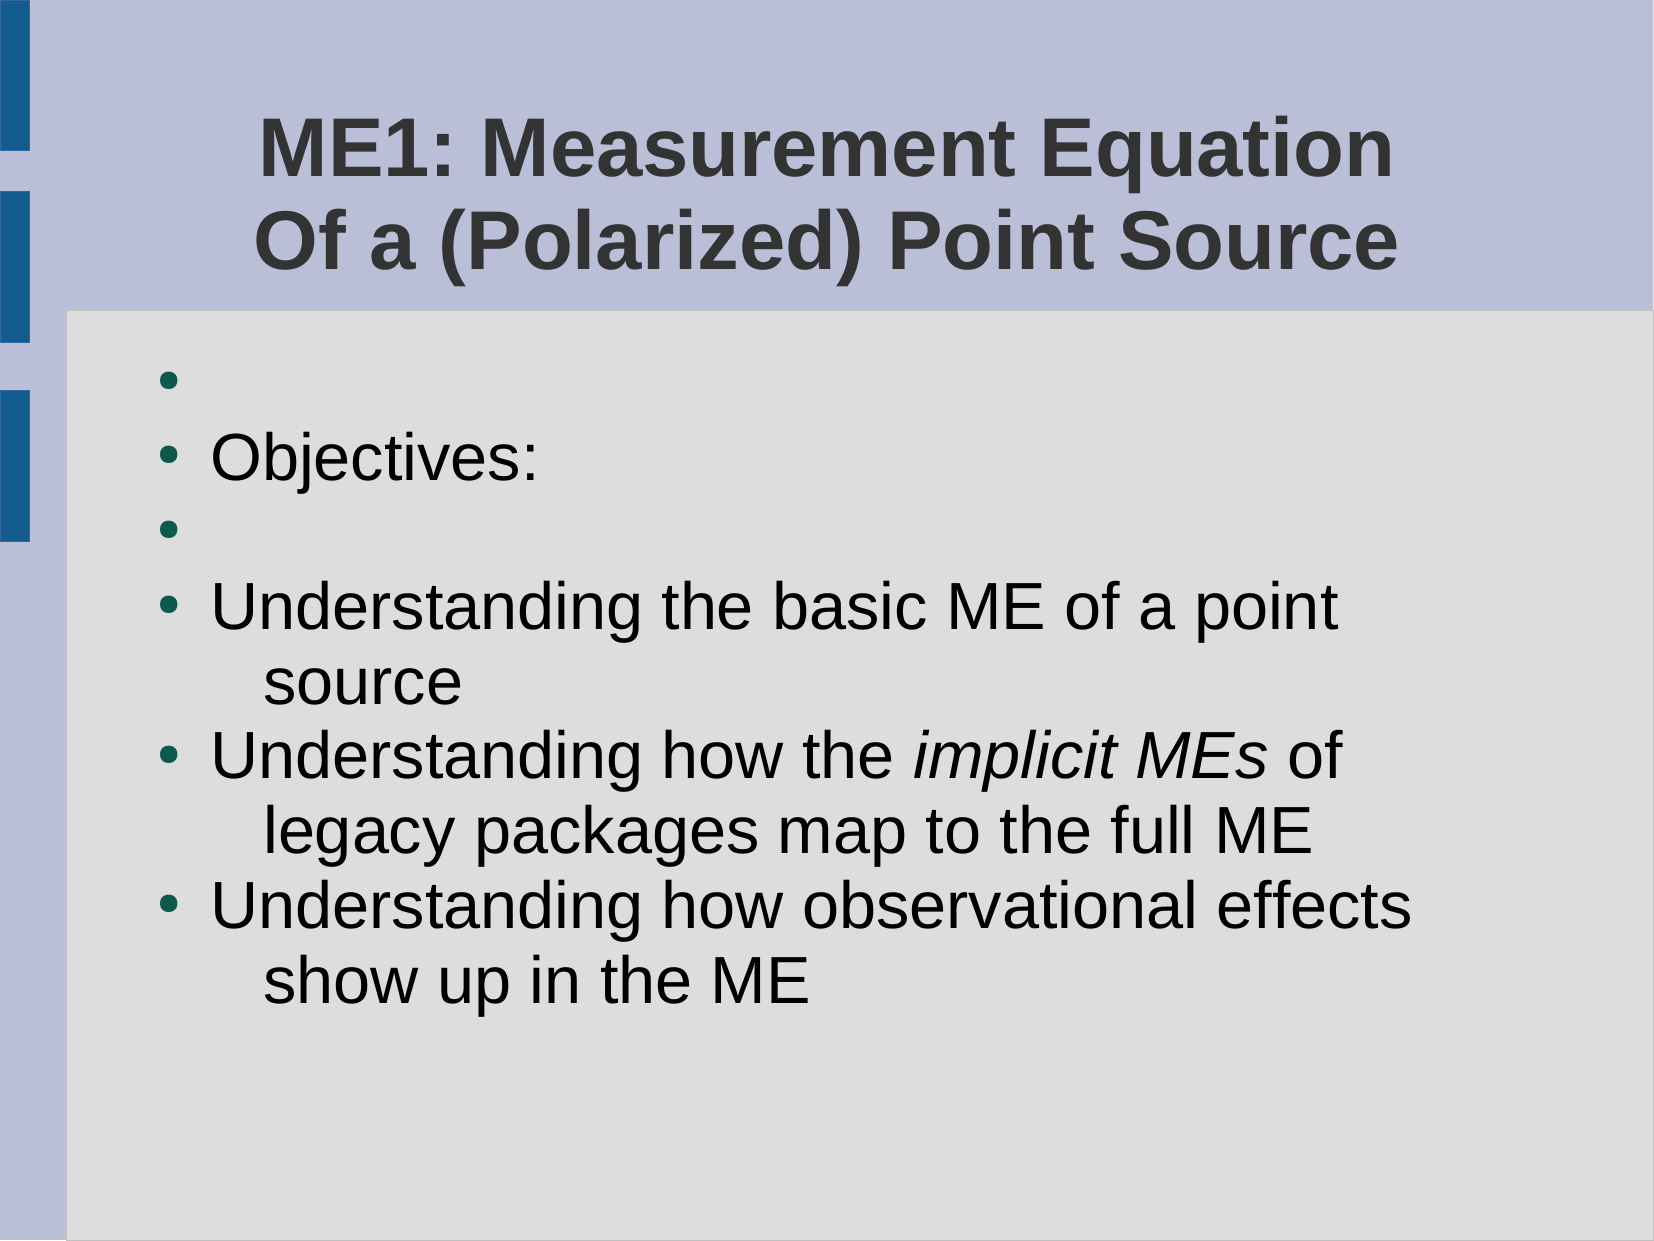

# ME1: Measurement Equation Of a (Polarized) Point Source
Objectives:
Understanding the basic ME of a point source
Understanding how the implicit MEs of legacy packages map to the full ME
Understanding how observational effects show up in the ME